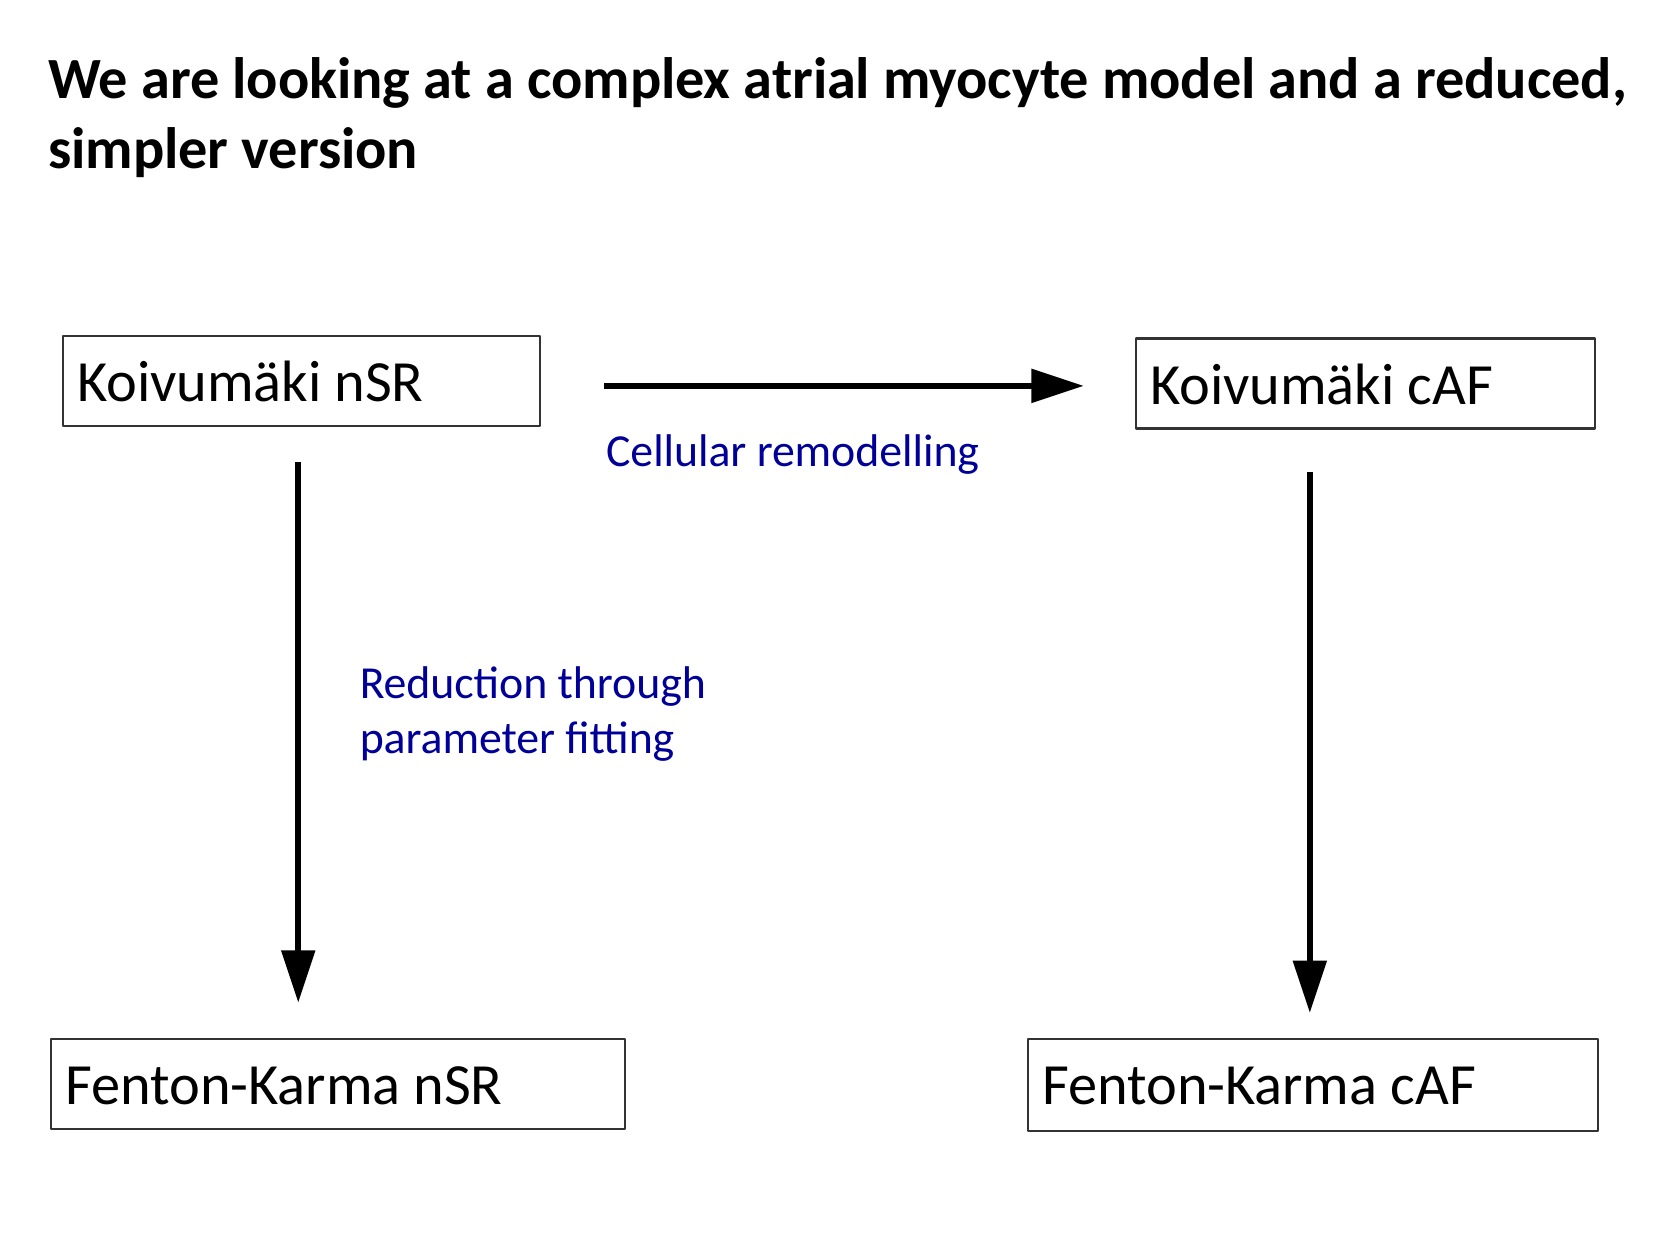

We are looking at a complex atrial myocyte model and a reduced, simpler version
Koivumäki nSR
Koivumäki cAF
Cellular remodelling
Reduction through
parameter fitting
Fenton-Karma nSR
Fenton-Karma cAF